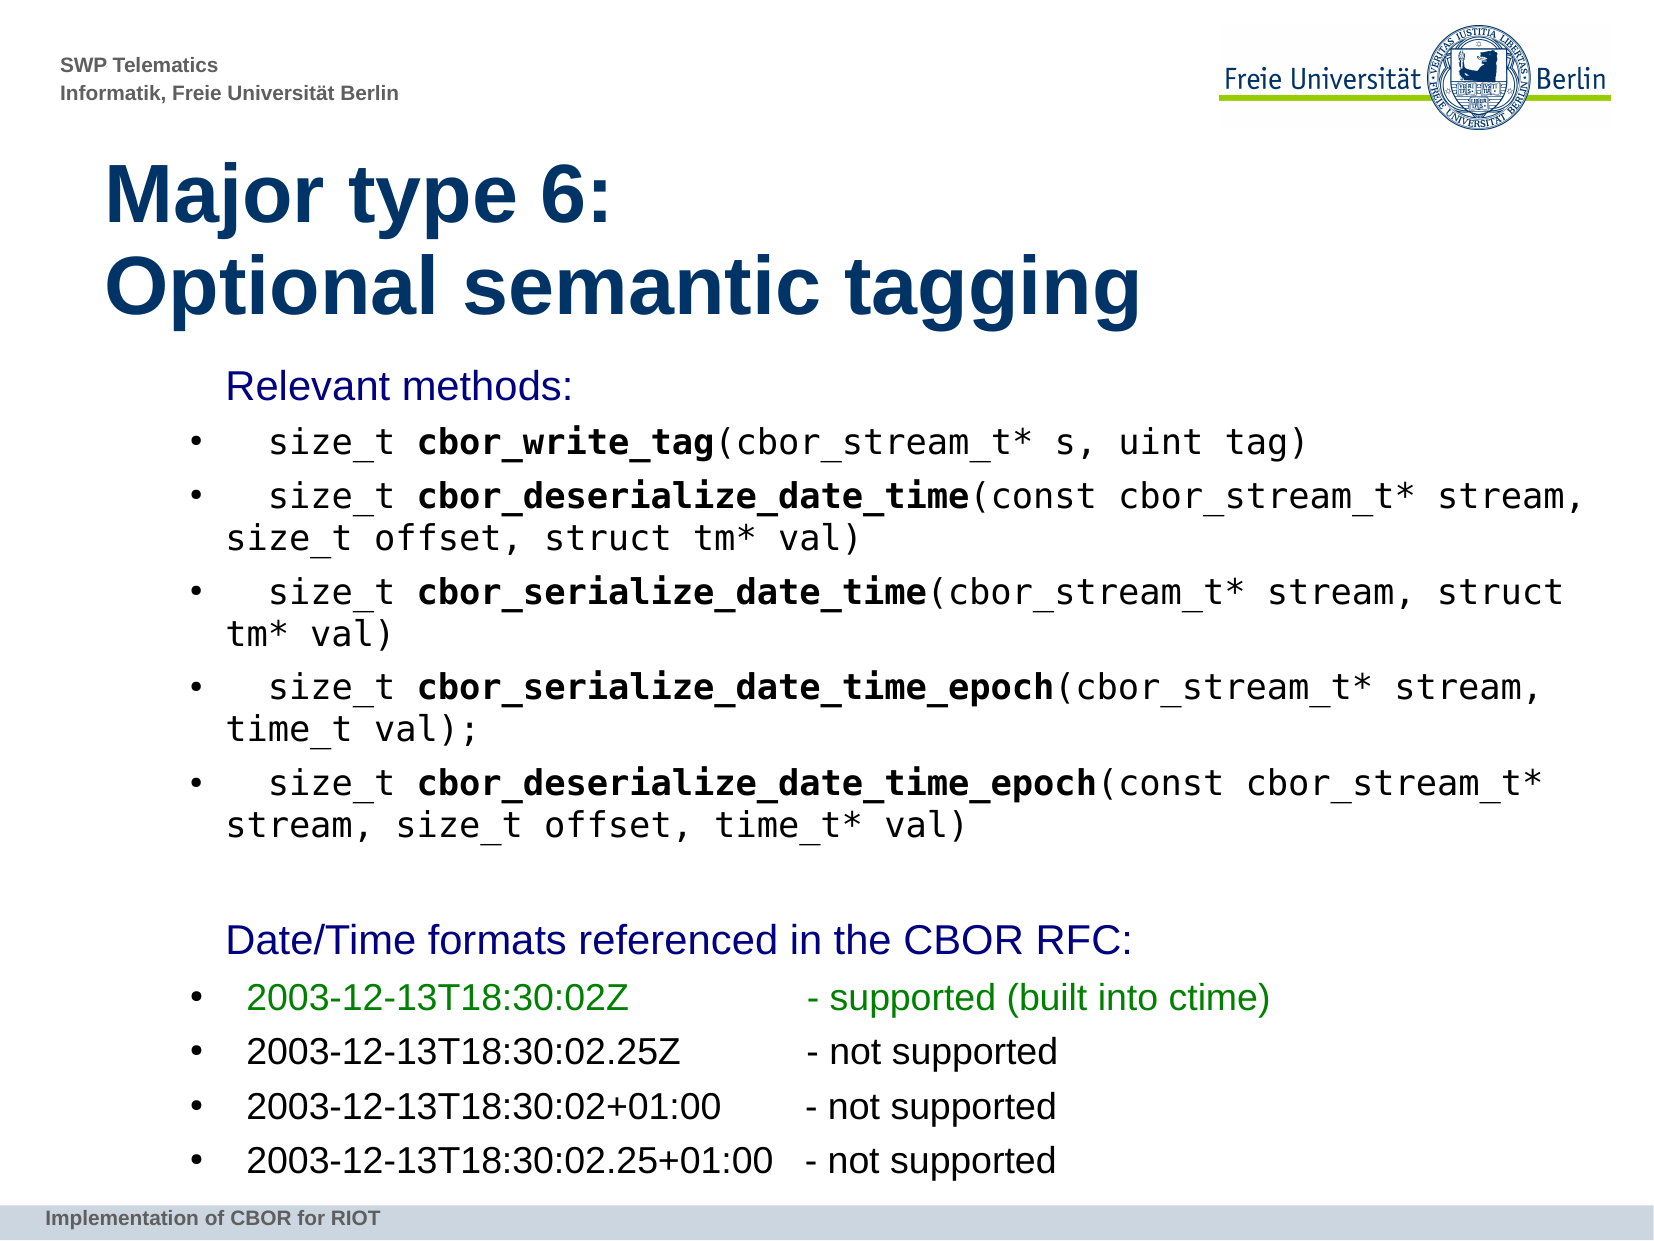

# Major type 6: Optional semantic tagging
Relevant methods:
 size_t cbor_write_tag(cbor_stream_t* s, uint tag)
 size_t cbor_deserialize_date_time(const cbor_stream_t* stream, size_t offset, struct tm* val)
 size_t cbor_serialize_date_time(cbor_stream_t* stream, struct tm* val)
 size_t cbor_serialize_date_time_epoch(cbor_stream_t* stream, time_t val);
 size_t cbor_deserialize_date_time_epoch(const cbor_stream_t* stream, size_t offset, time_t* val)
Date/Time formats referenced in the CBOR RFC:
 2003-12-13T18:30:02Z - supported (built into ctime)
 2003-12-13T18:30:02.25Z - not supported
 2003-12-13T18:30:02+01:00 - not supported
 2003-12-13T18:30:02.25+01:00 - not supported